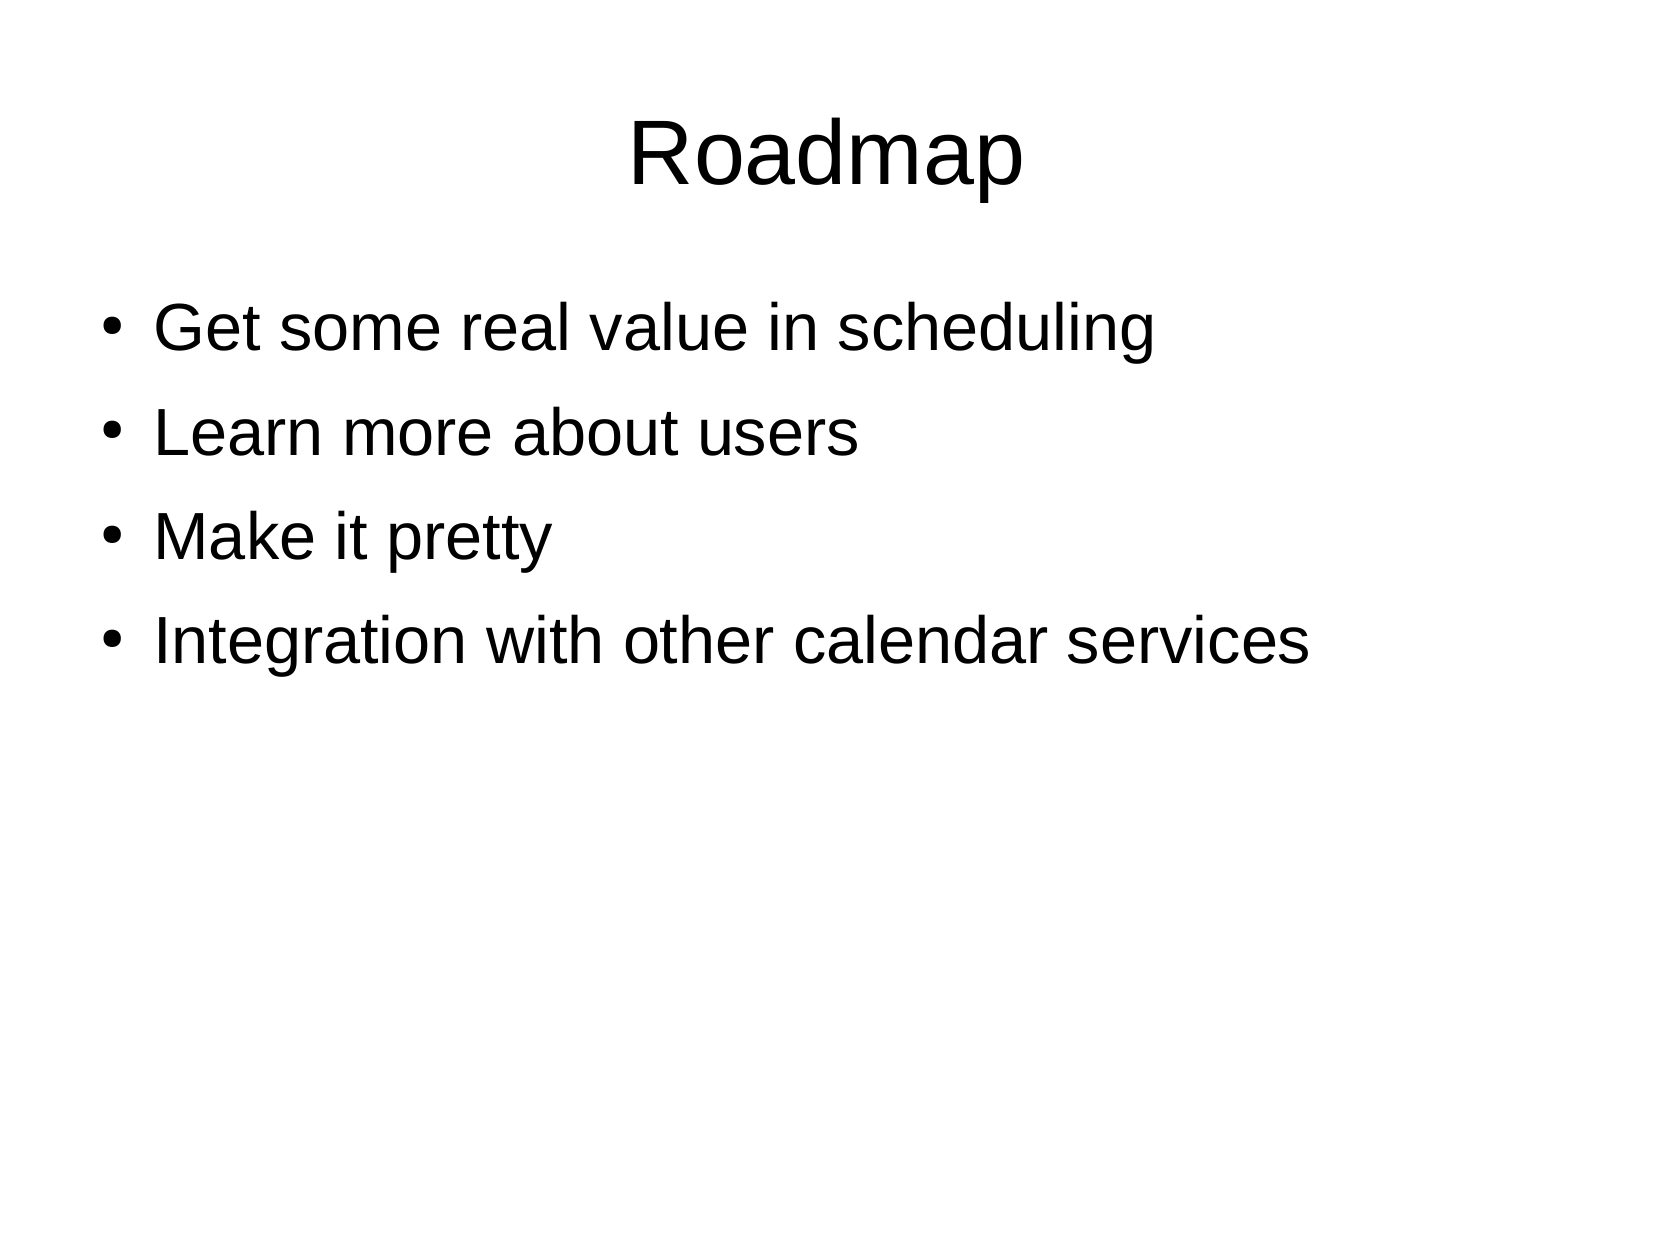

# Roadmap
Get some real value in scheduling
Learn more about users
Make it pretty
Integration with other calendar services